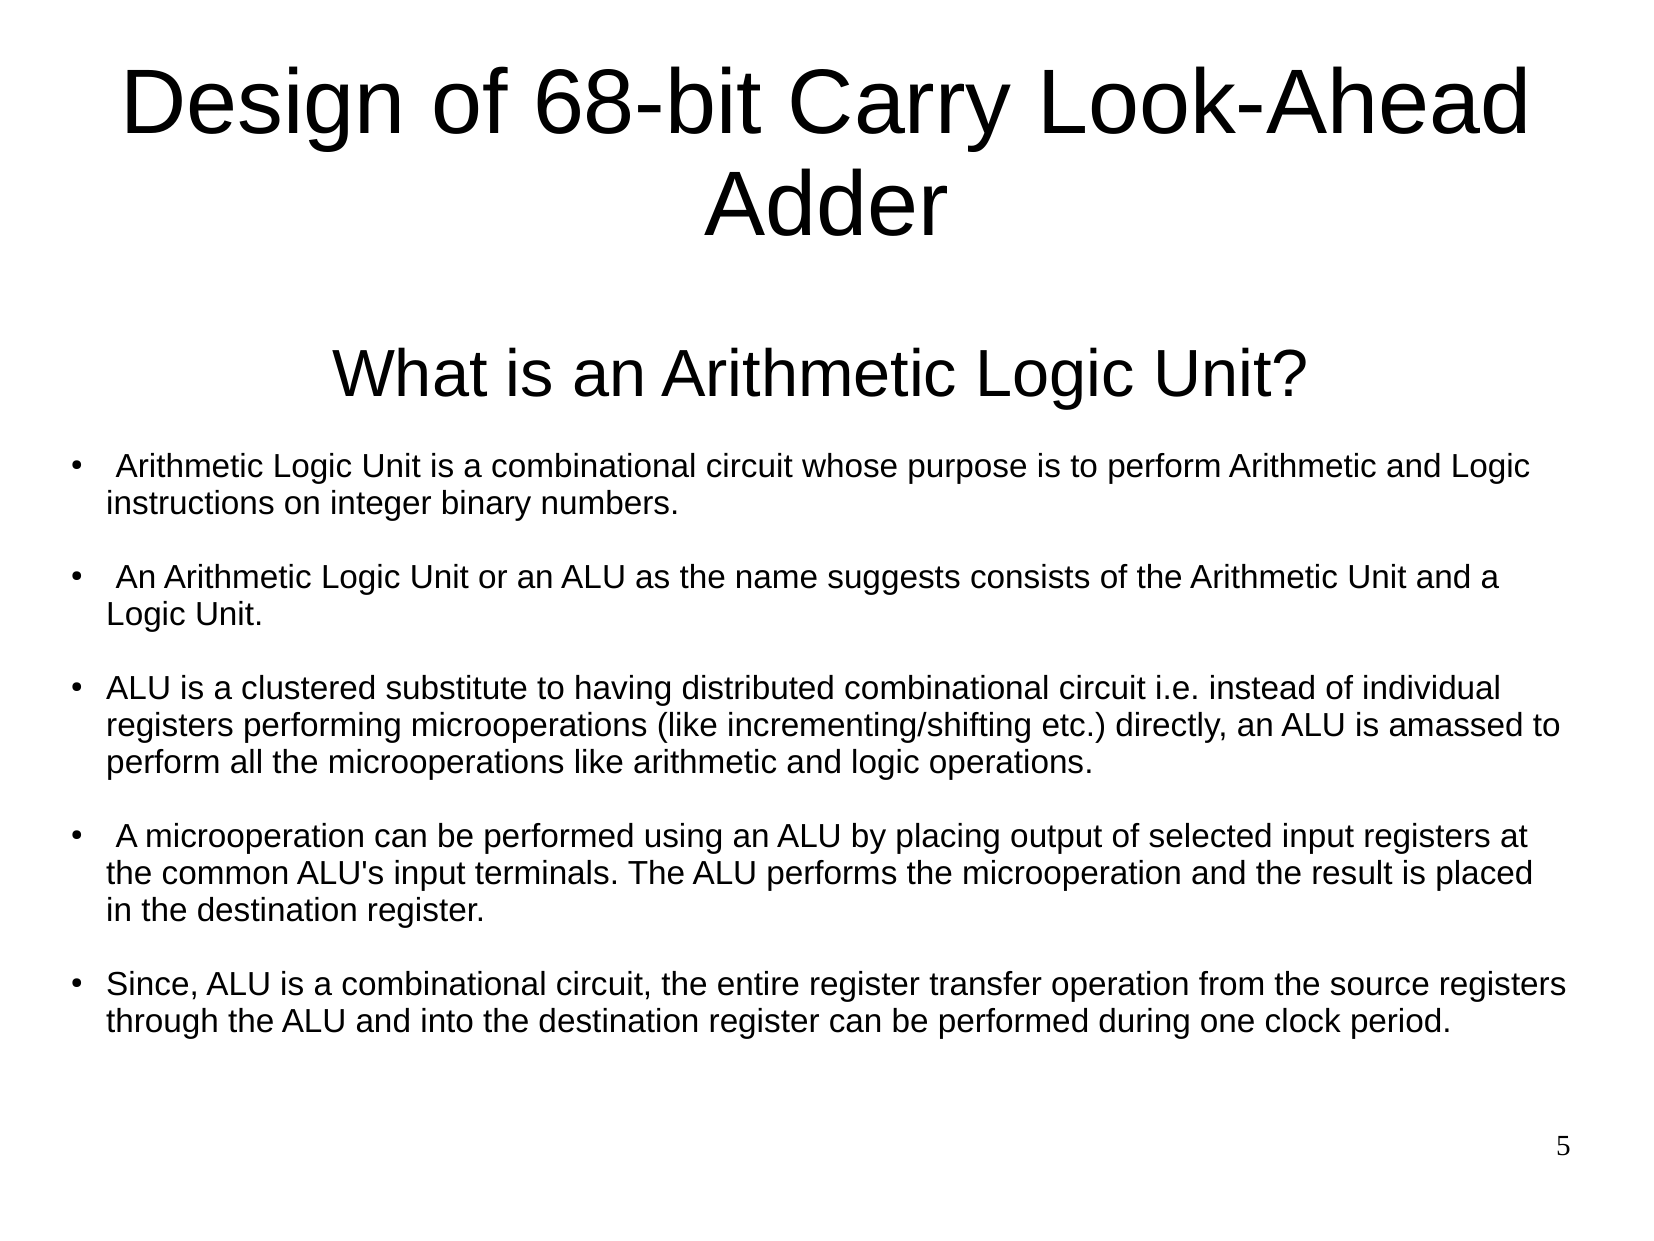

# Design of 68-bit Carry Look-Ahead Adder
What is an Arithmetic Logic Unit?
 Arithmetic Logic Unit is a combinational circuit whose purpose is to perform Arithmetic and Logic instructions on integer binary numbers.
 An Arithmetic Logic Unit or an ALU as the name suggests consists of the Arithmetic Unit and a Logic Unit.
ALU is a clustered substitute to having distributed combinational circuit i.e. instead of individual registers performing microoperations (like incrementing/shifting etc.) directly, an ALU is amassed to perform all the microoperations like arithmetic and logic operations.
 A microoperation can be performed using an ALU by placing output of selected input registers at the common ALU's input terminals. The ALU performs the microoperation and the result is placed in the destination register.
Since, ALU is a combinational circuit, the entire register transfer operation from the source registers through the ALU and into the destination register can be performed during one clock period.
5